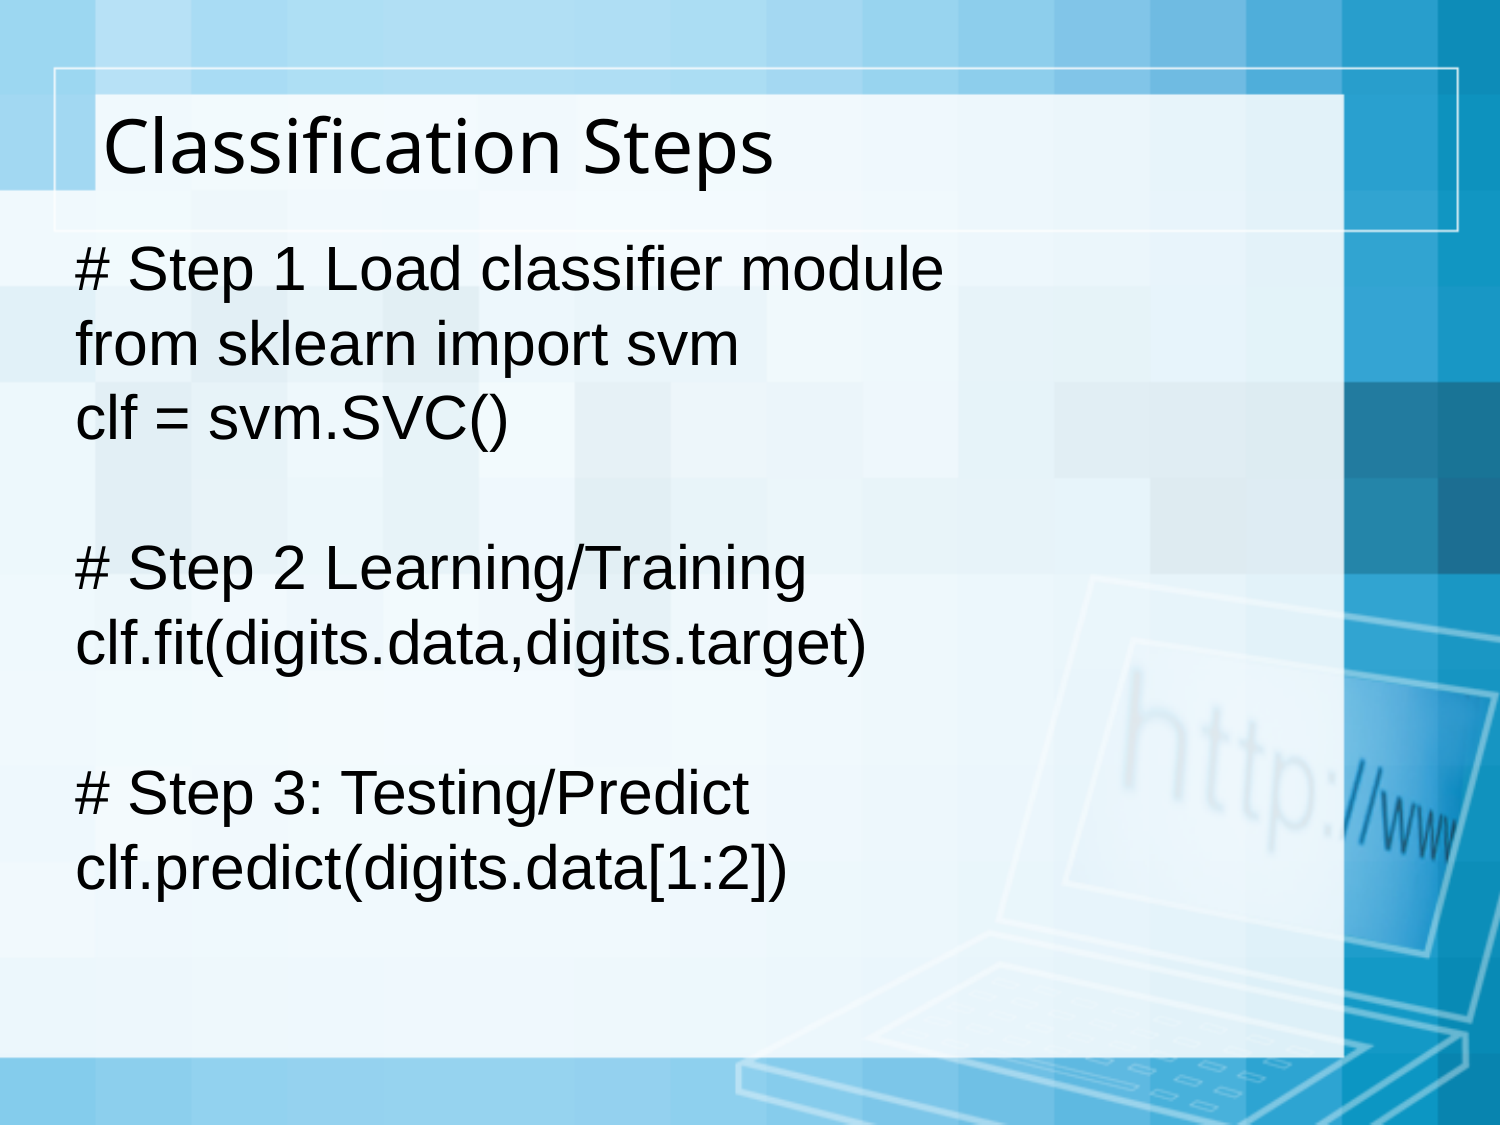

# Classification Steps
# Step 1 Load classifier module
from sklearn import svm
clf = svm.SVC()
# Step 2 Learning/Training
clf.fit(digits.data,digits.target)
# Step 3: Testing/Predict
clf.predict(digits.data[1:2])